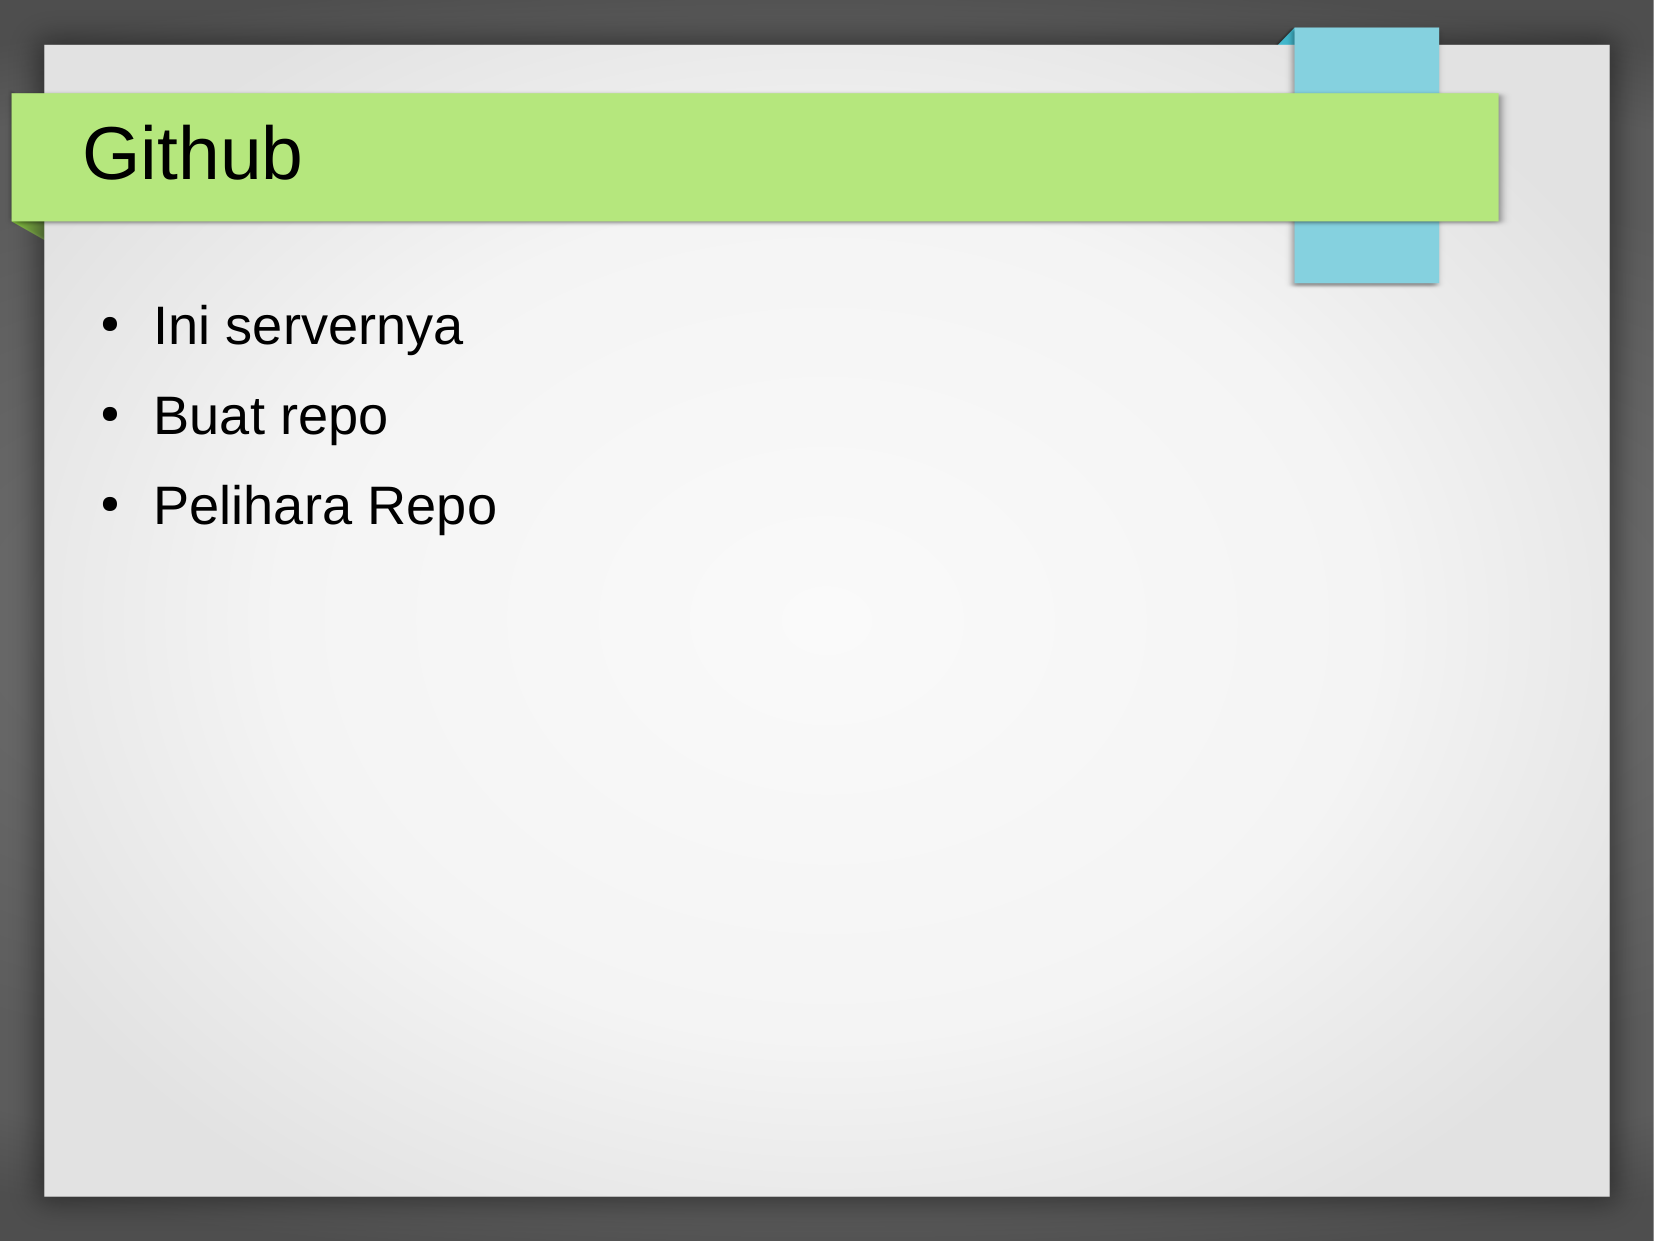

# Github
Ini servernya
Buat repo
Pelihara Repo